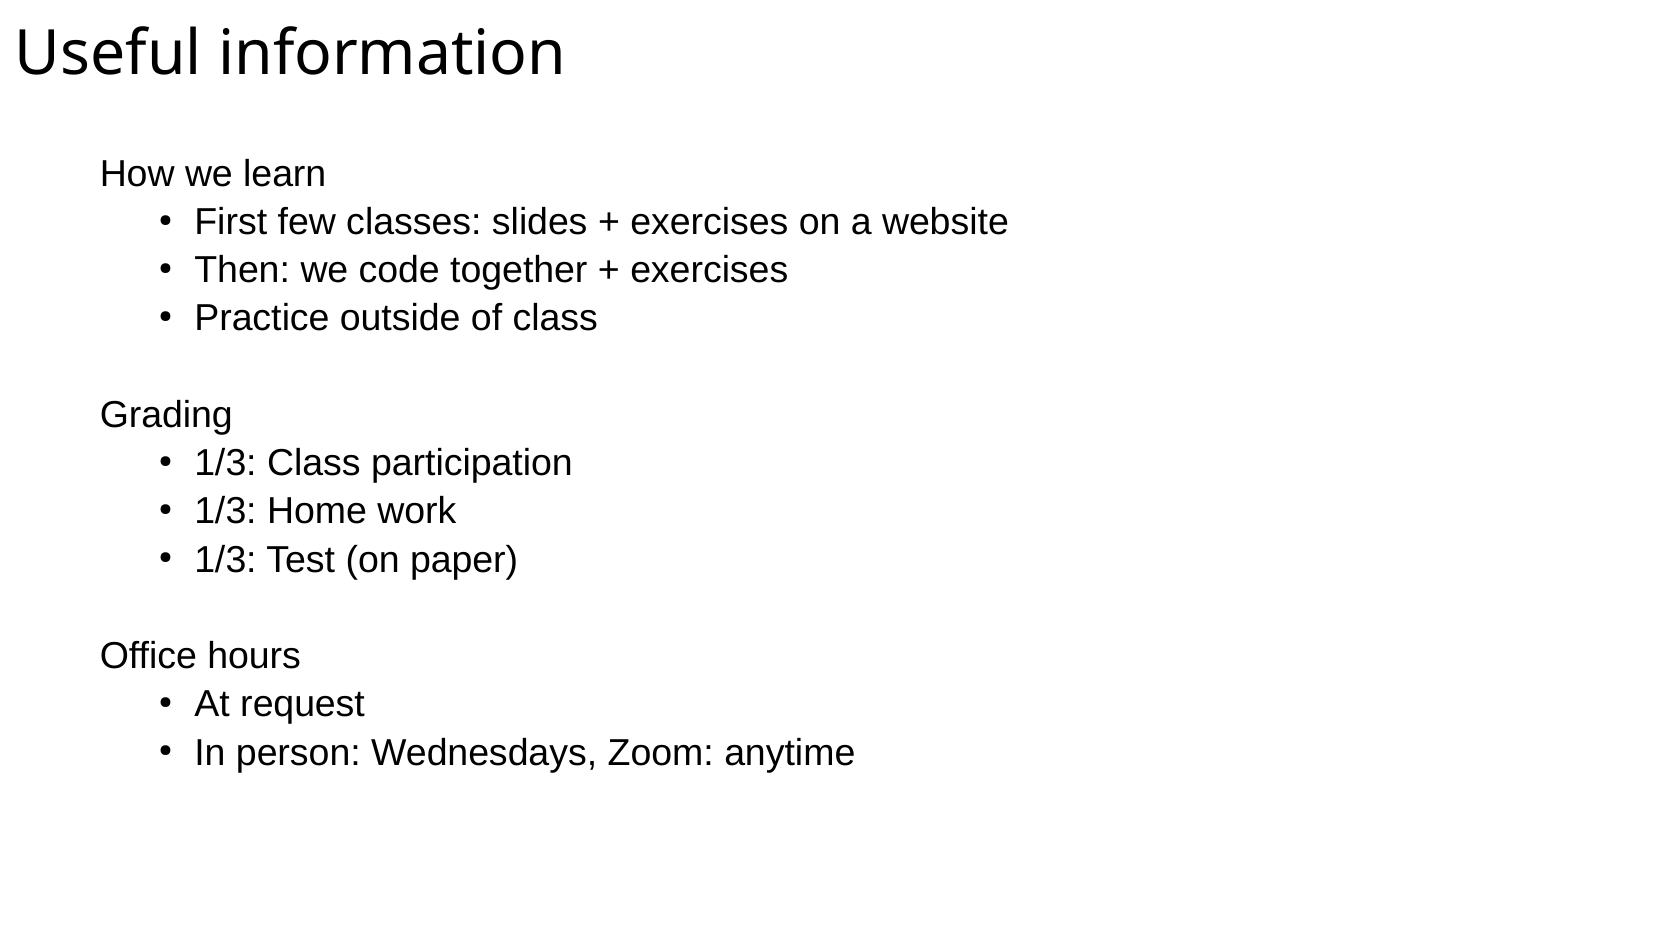

Useful information
How we learn
First few classes: slides + exercises on a website
Then: we code together + exercises
Practice outside of class
Grading
1/3: Class participation
1/3: Home work
1/3: Test (on paper)
Office hours
At request
In person: Wednesdays, Zoom: anytime